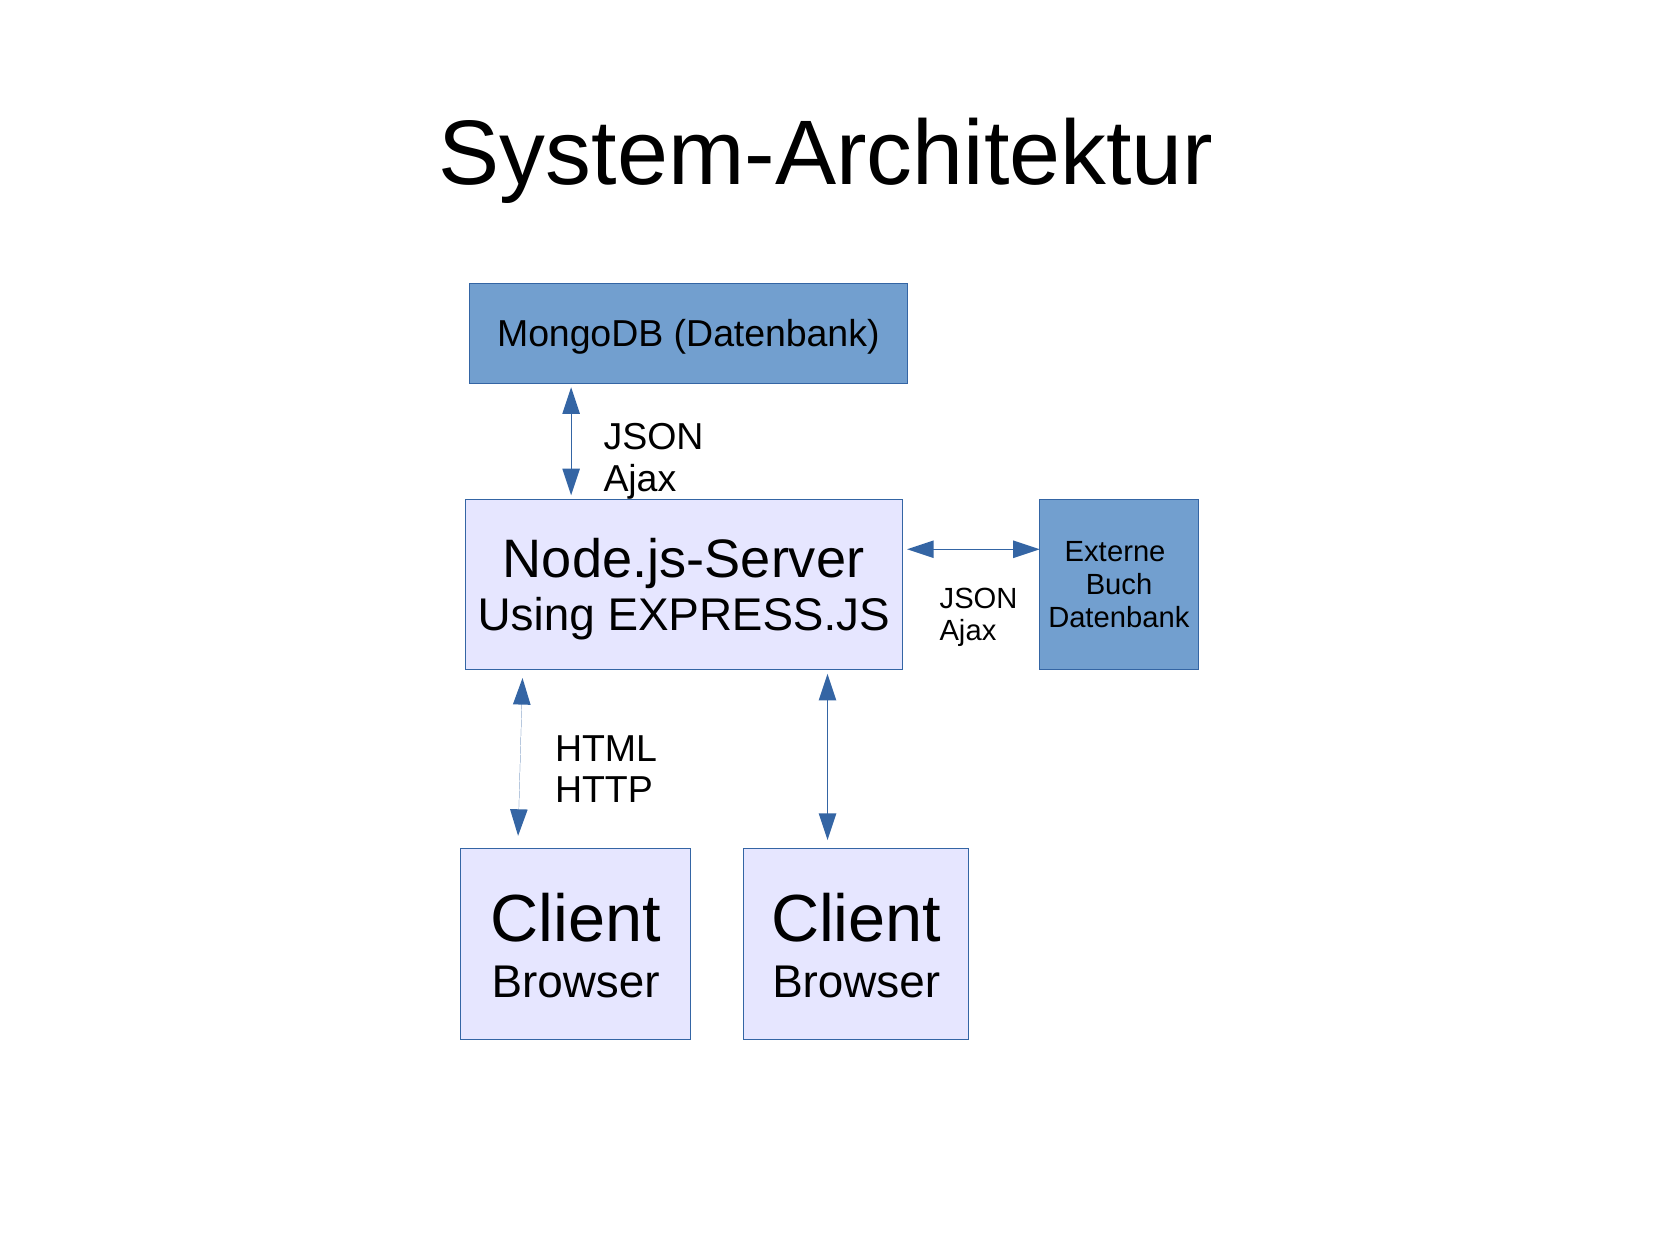

# System-Architektur
MongoDB (Datenbank)
JSON
Ajax
Node.js-Server
Using EXPRESS.JS
Externe
Buch
Datenbank
JSON
Ajax
HTML
HTTP
Client
Browser
Client
Browser